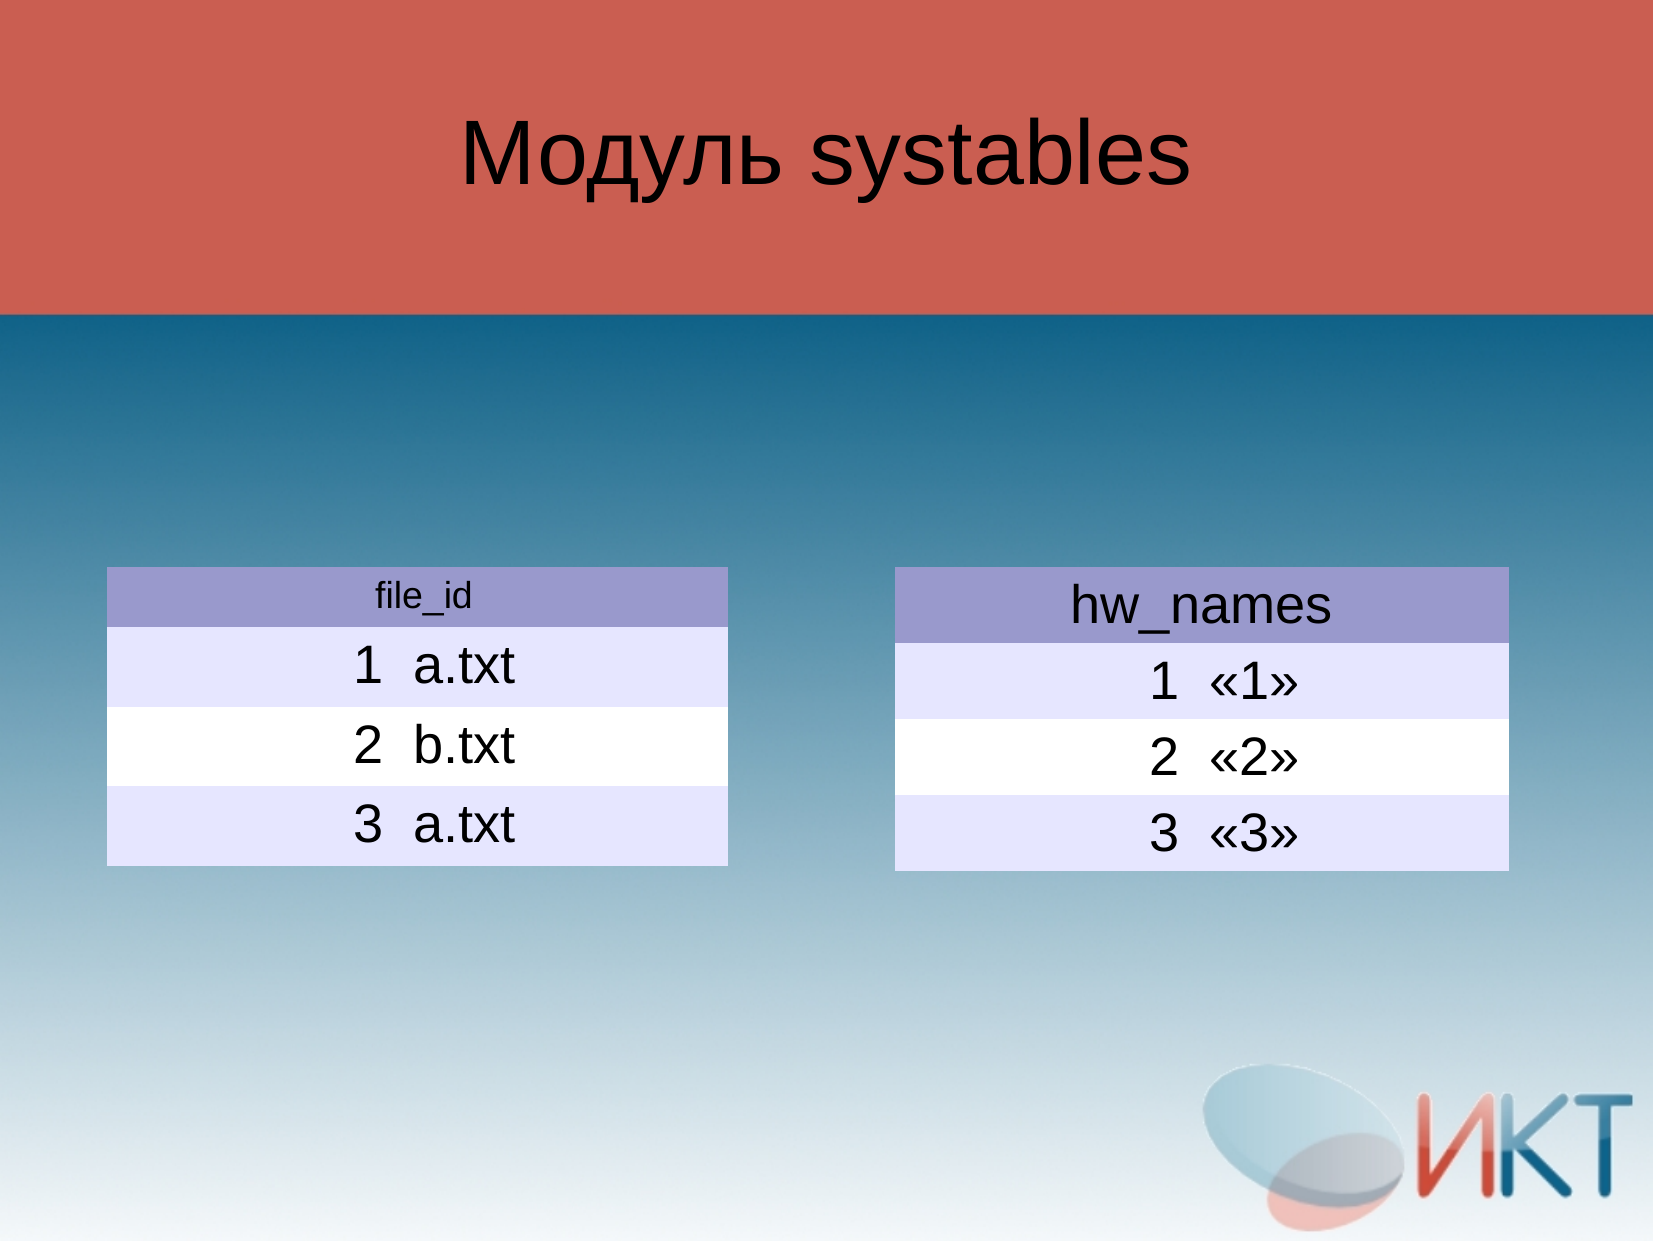

# Модуль systables
| file\_id | |
| --- | --- |
| 1 | a.txt |
| 2 | b.txt |
| 3 | a.txt |
| hw\_names | |
| --- | --- |
| 1 | «1» |
| 2 | «2» |
| 3 | «3» |